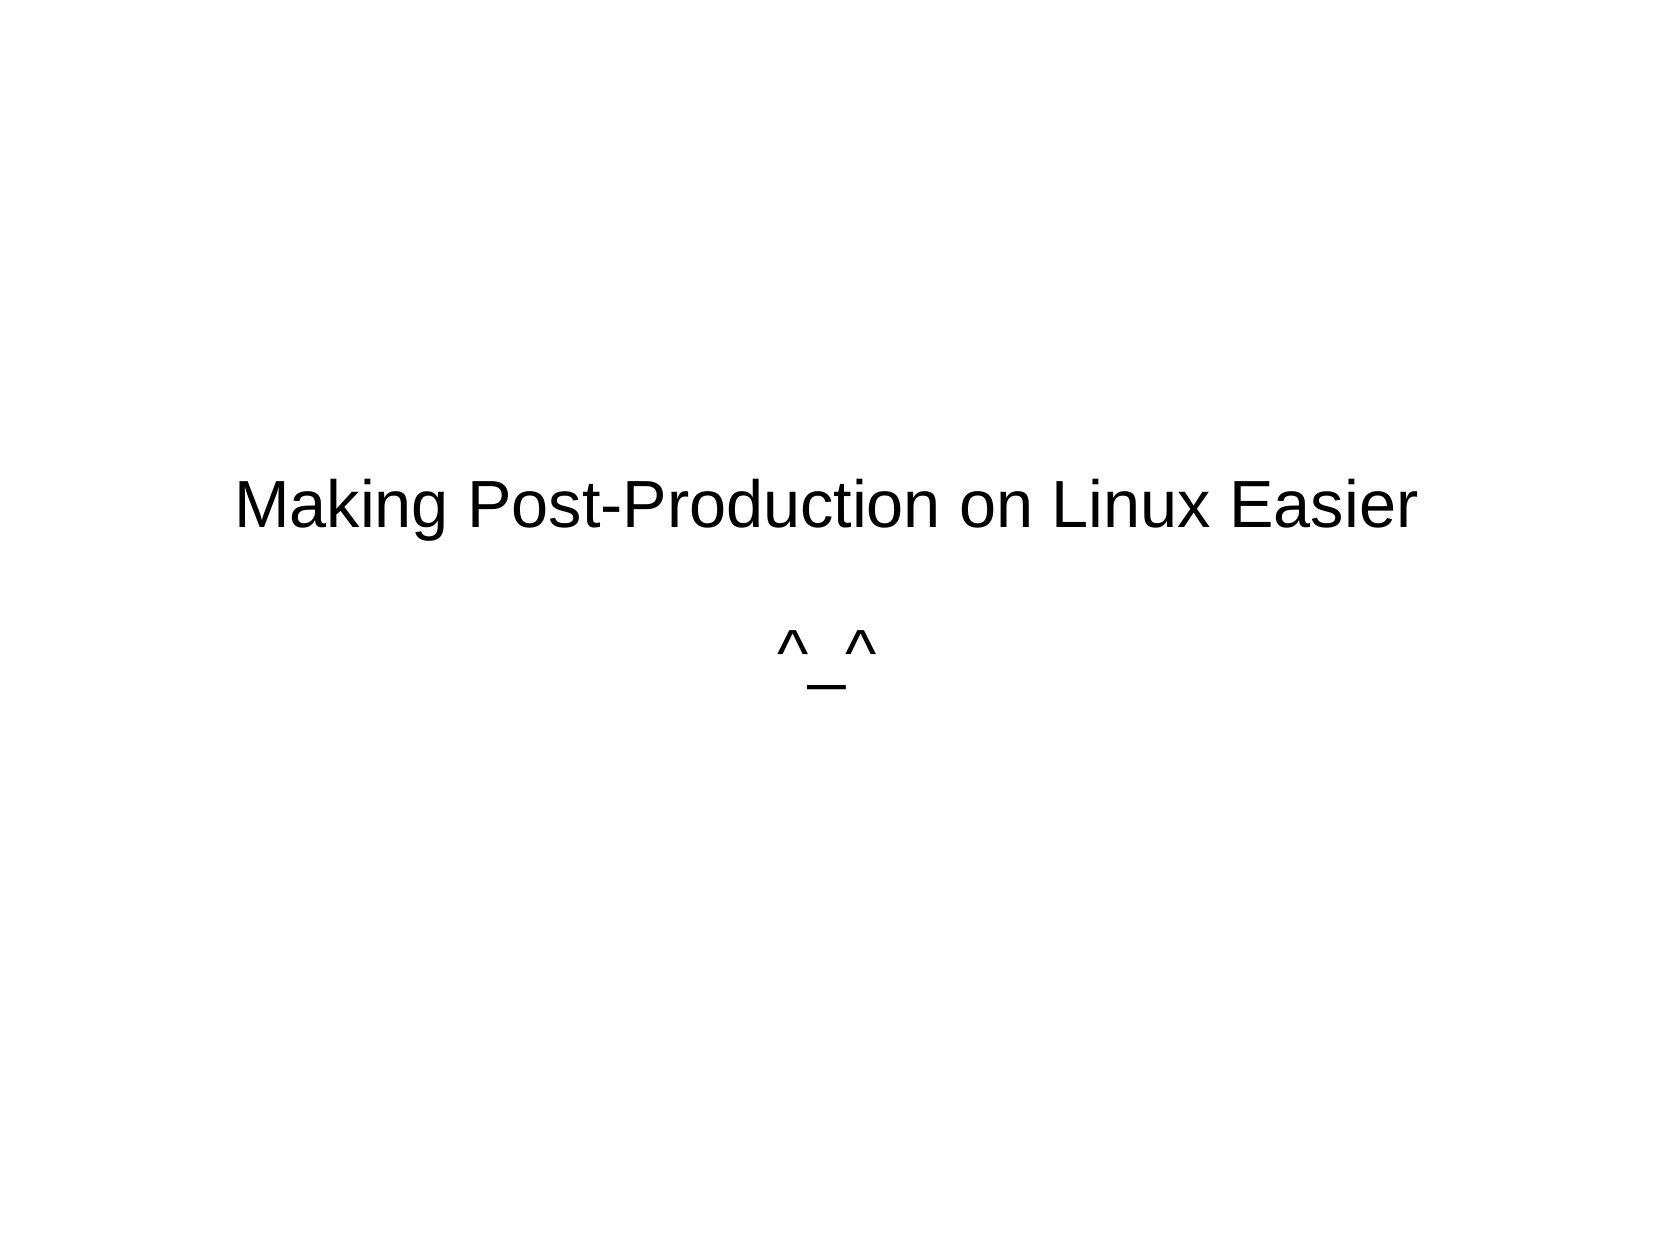

# Making Post-Production on Linux Easier
^_^